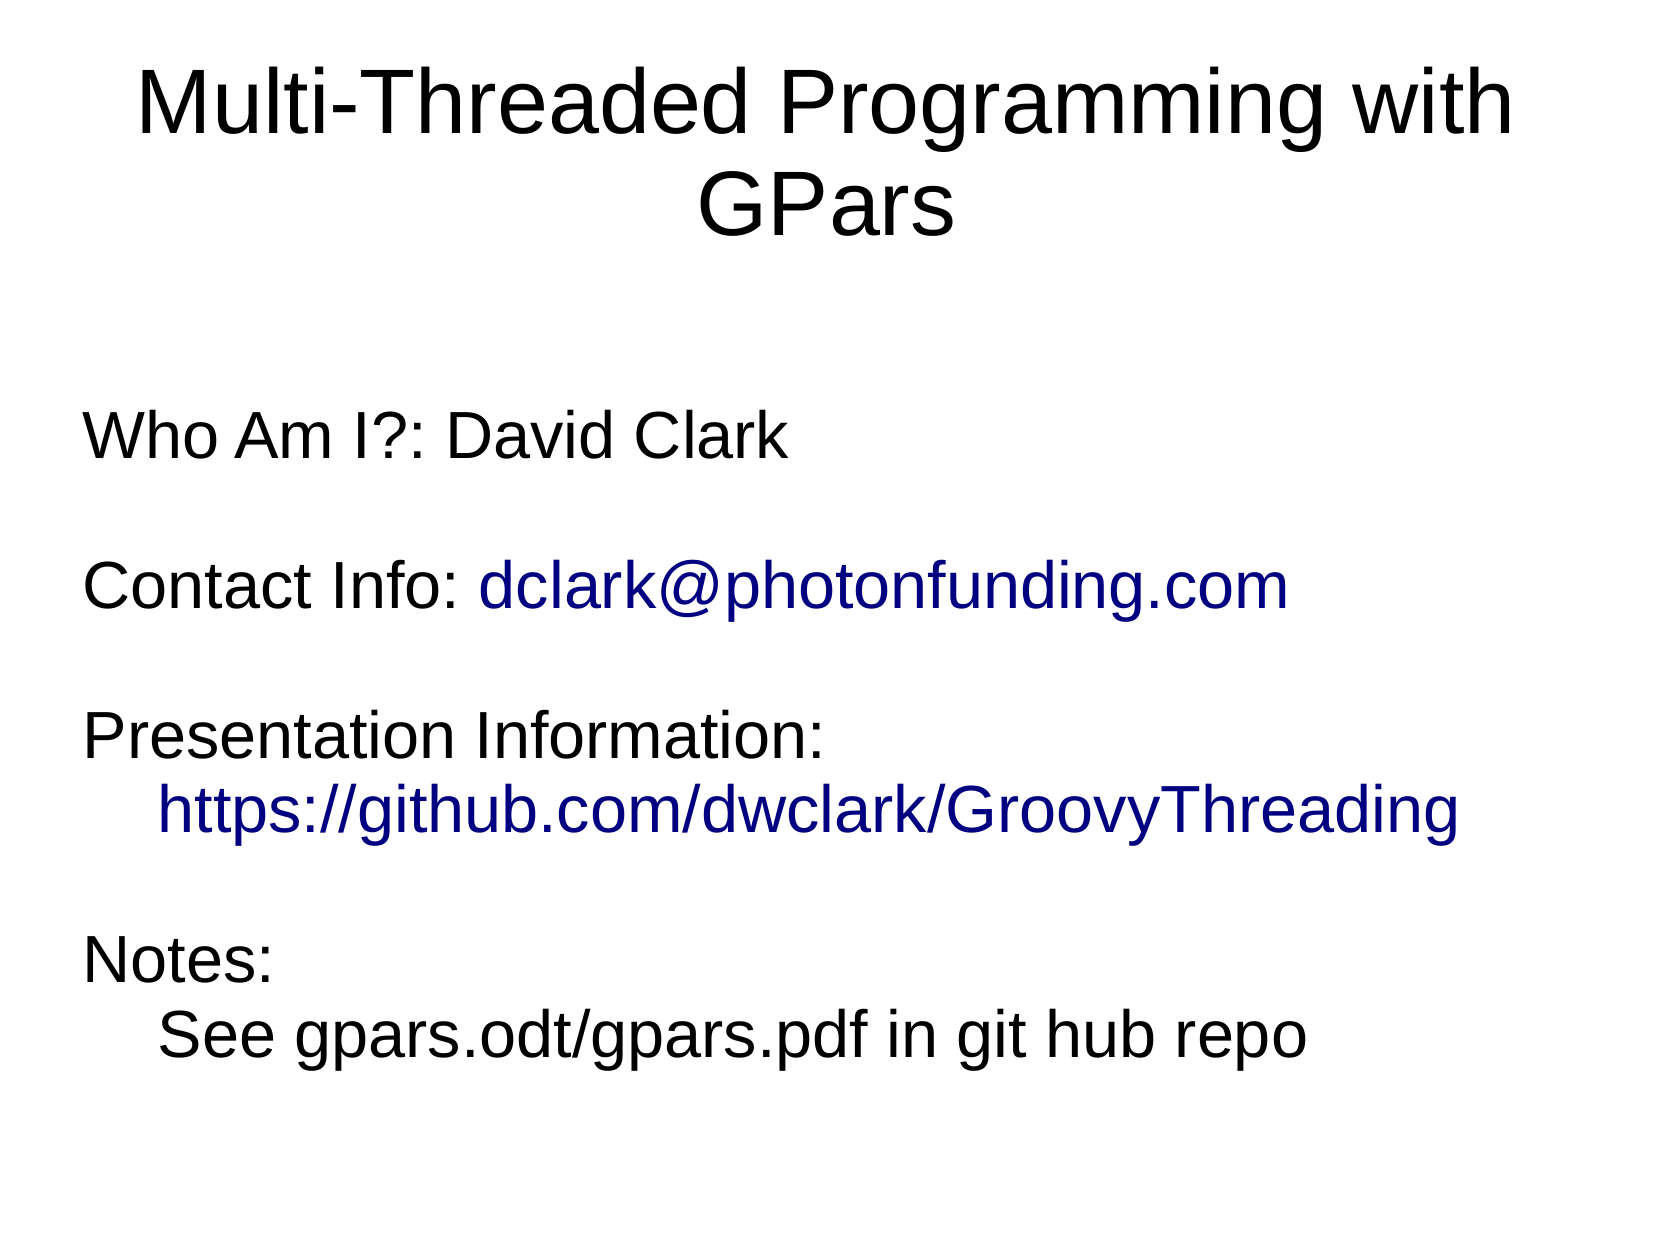

# Multi-Threaded Programming with GPars
Who Am I?: David Clark
Contact Info: dclark@photonfunding.com
Presentation Information:
	https://github.com/dwclark/GroovyThreading
Notes:
	See gpars.odt/gpars.pdf in git hub repo